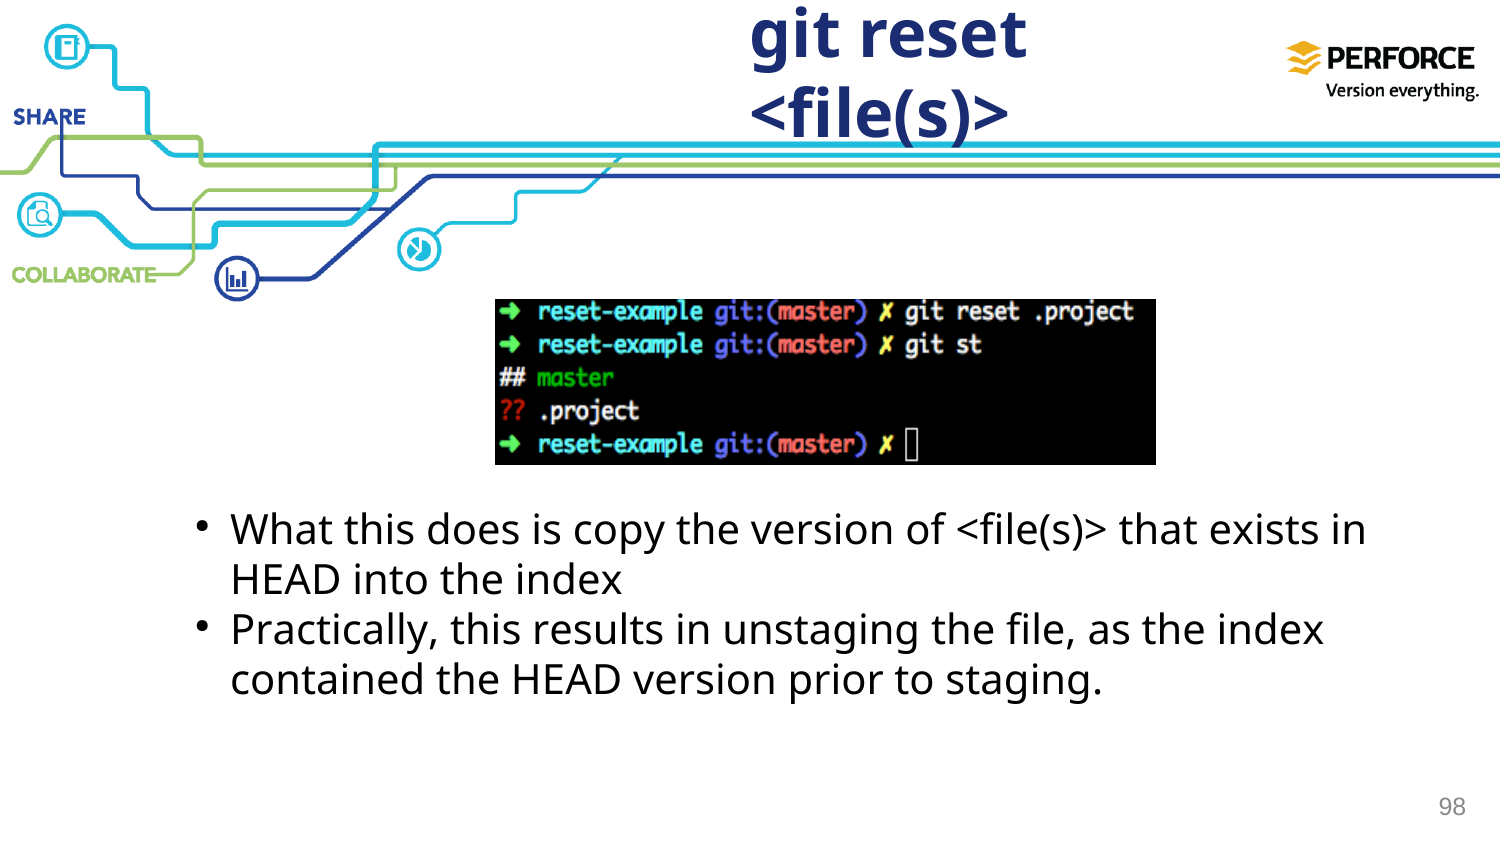

# git reset <file(s)>
What this does is copy the version of <file(s)> that exists in HEAD into the index
Practically, this results in unstaging the file, as the index contained the HEAD version prior to staging.